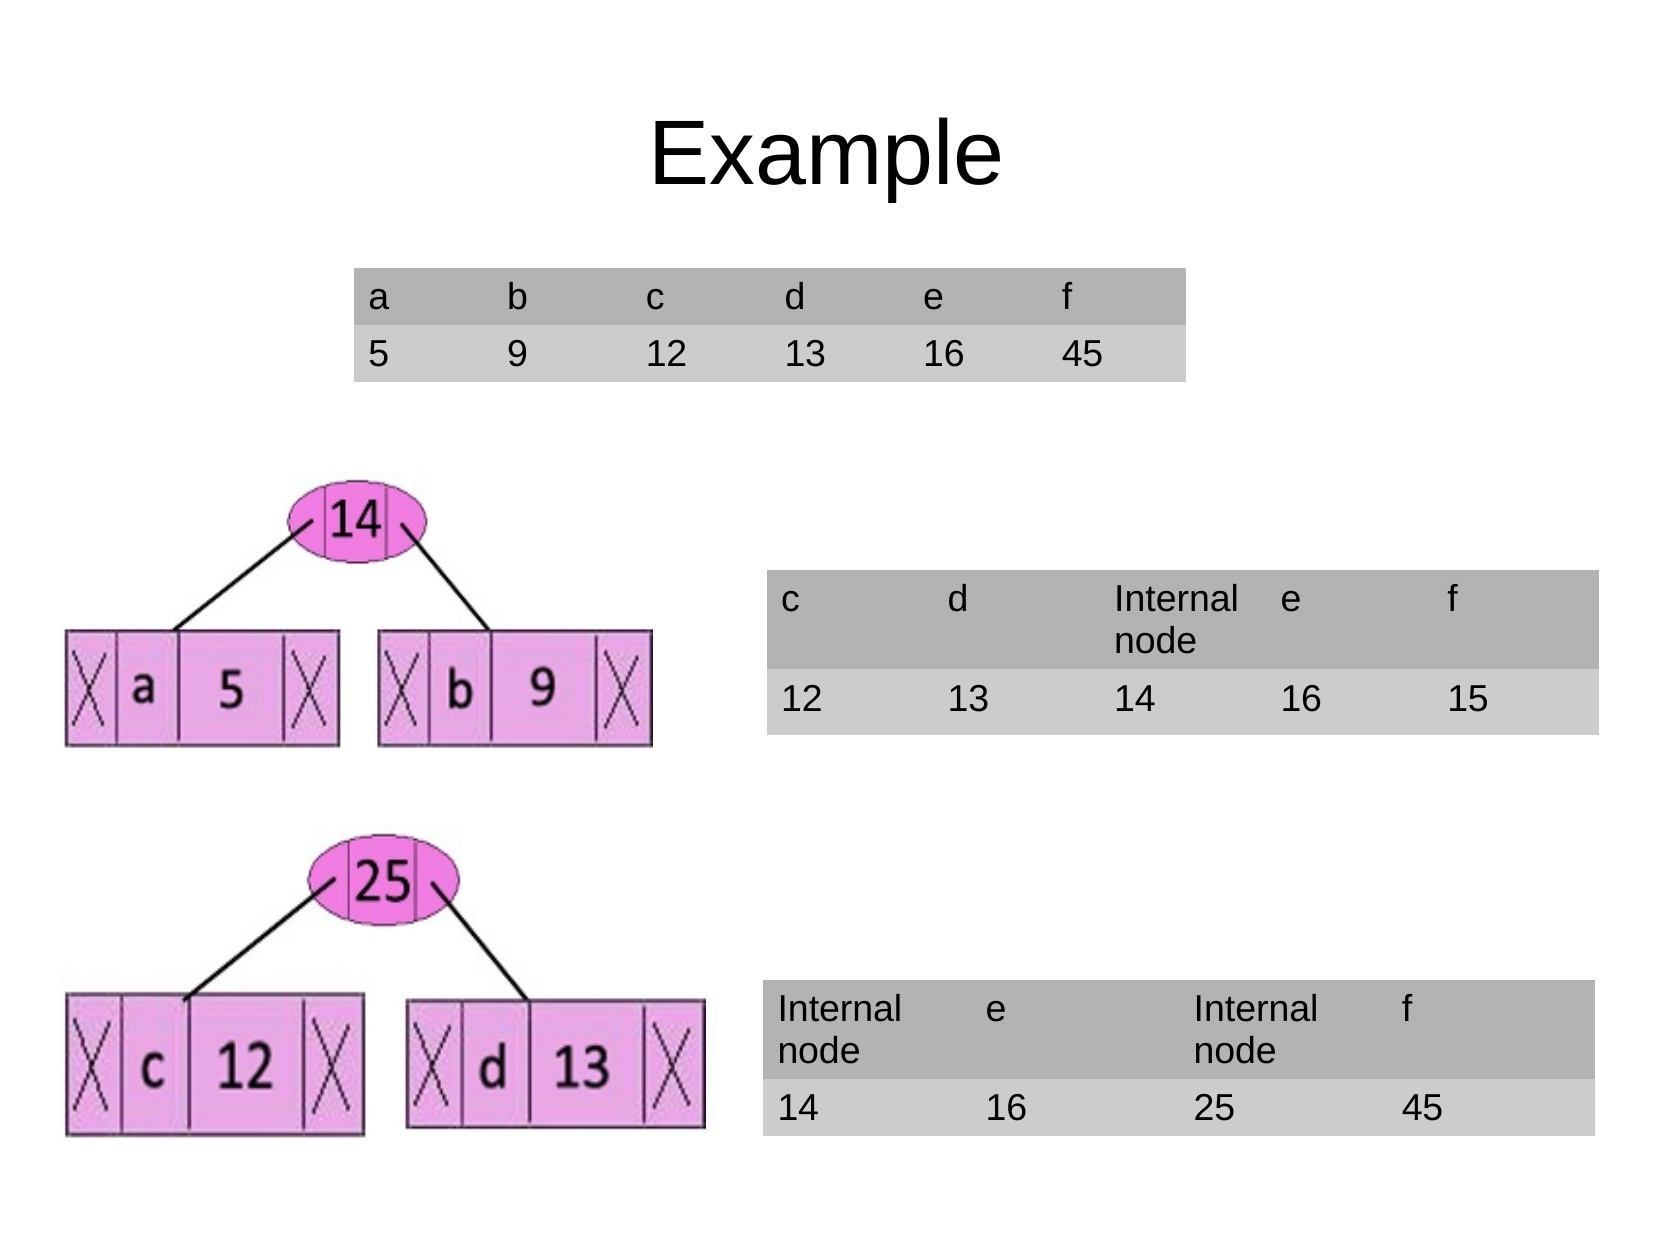

# Example
| a | b | c | d | e | f |
| --- | --- | --- | --- | --- | --- |
| 5 | 9 | 12 | 13 | 16 | 45 |
| c | d | Internal node | e | f |
| --- | --- | --- | --- | --- |
| 12 | 13 | 14 | 16 | 15 |
| Internal node | e | Internal node | f |
| --- | --- | --- | --- |
| 14 | 16 | 25 | 45 |